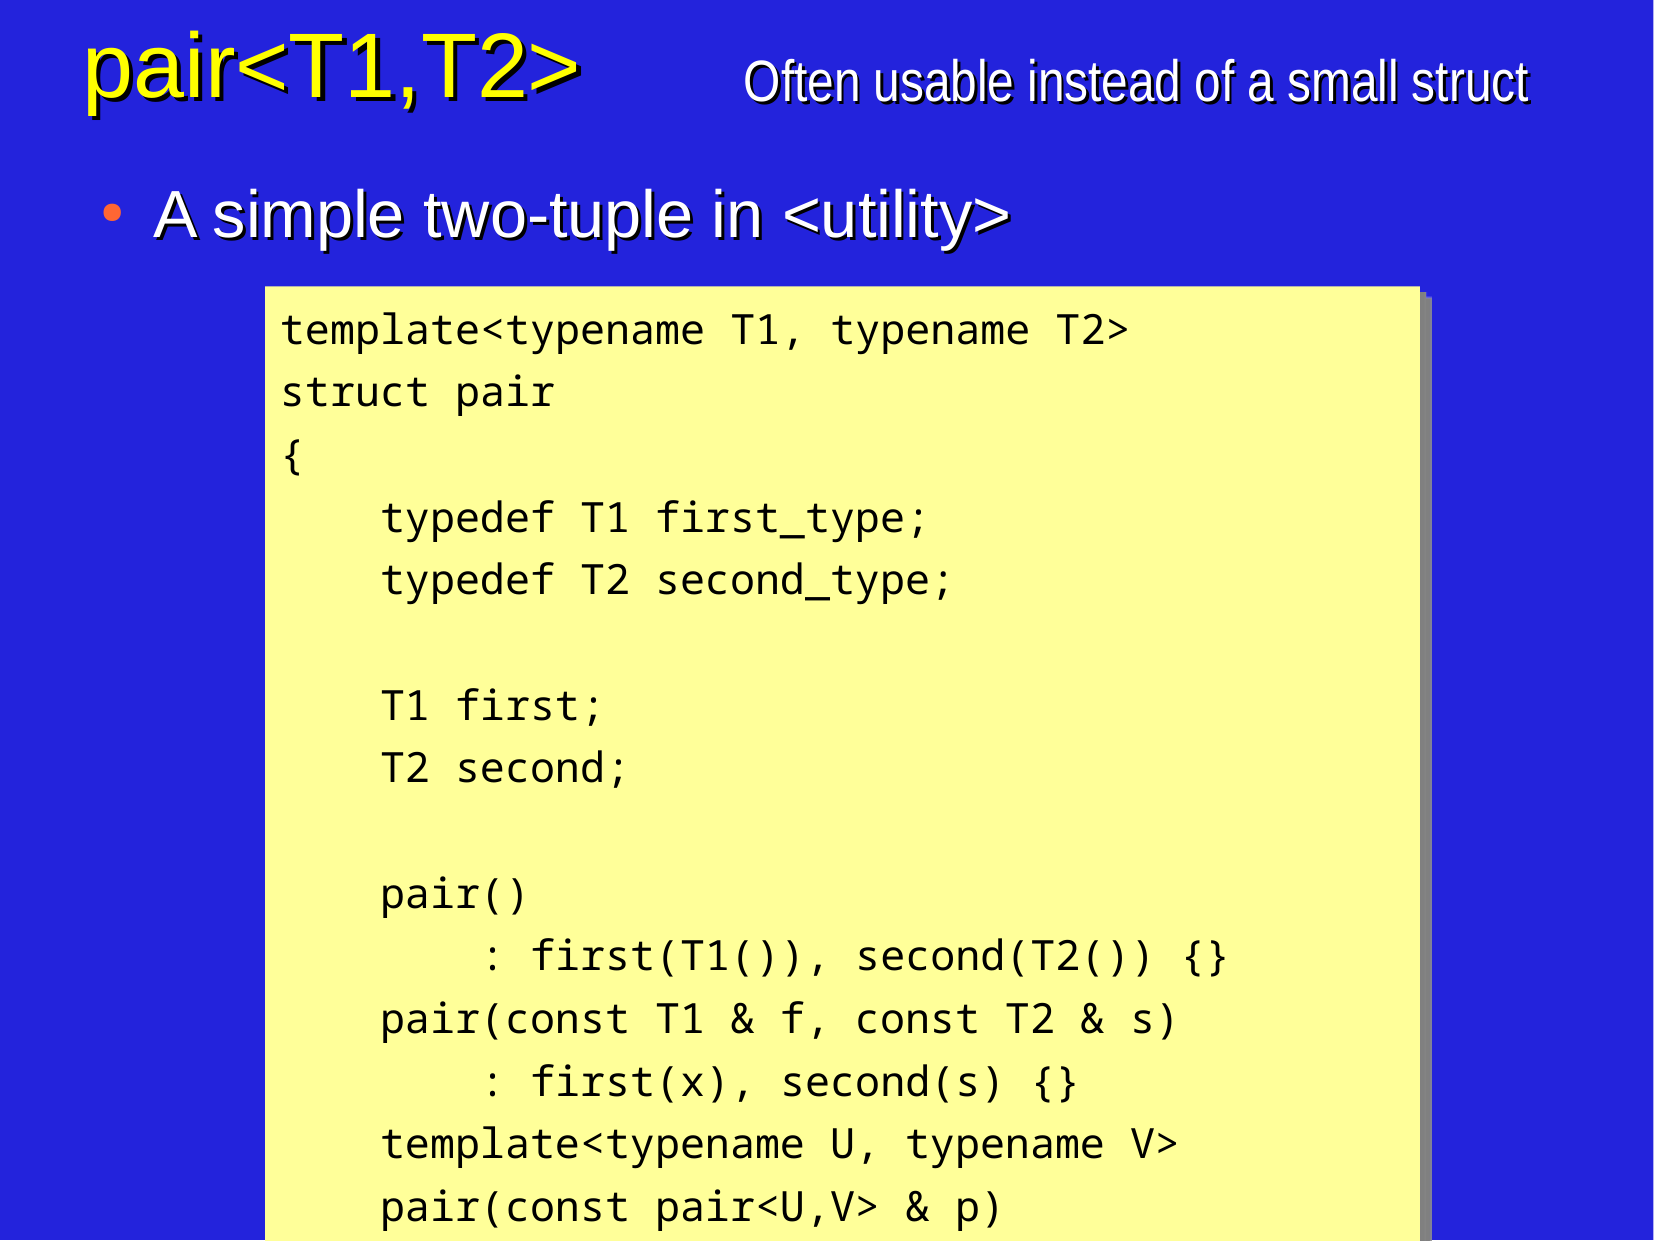

# pair<T1,T2>
Often usable instead of a small struct
A simple two-tuple in <utility>
template<typename T1, typename T2>
struct pair
{
 typedef T1 first_type;
 typedef T2 second_type;
 T1 first;
 T2 second;
 pair()
 : first(T1()), second(T2()) {}
 pair(const T1 & f, const T2 & s)
 : first(x), second(s) {}
 template<typename U, typename V>
 pair(const pair<U,V> & p)
 : first(p.first), second(p,second) {}
};